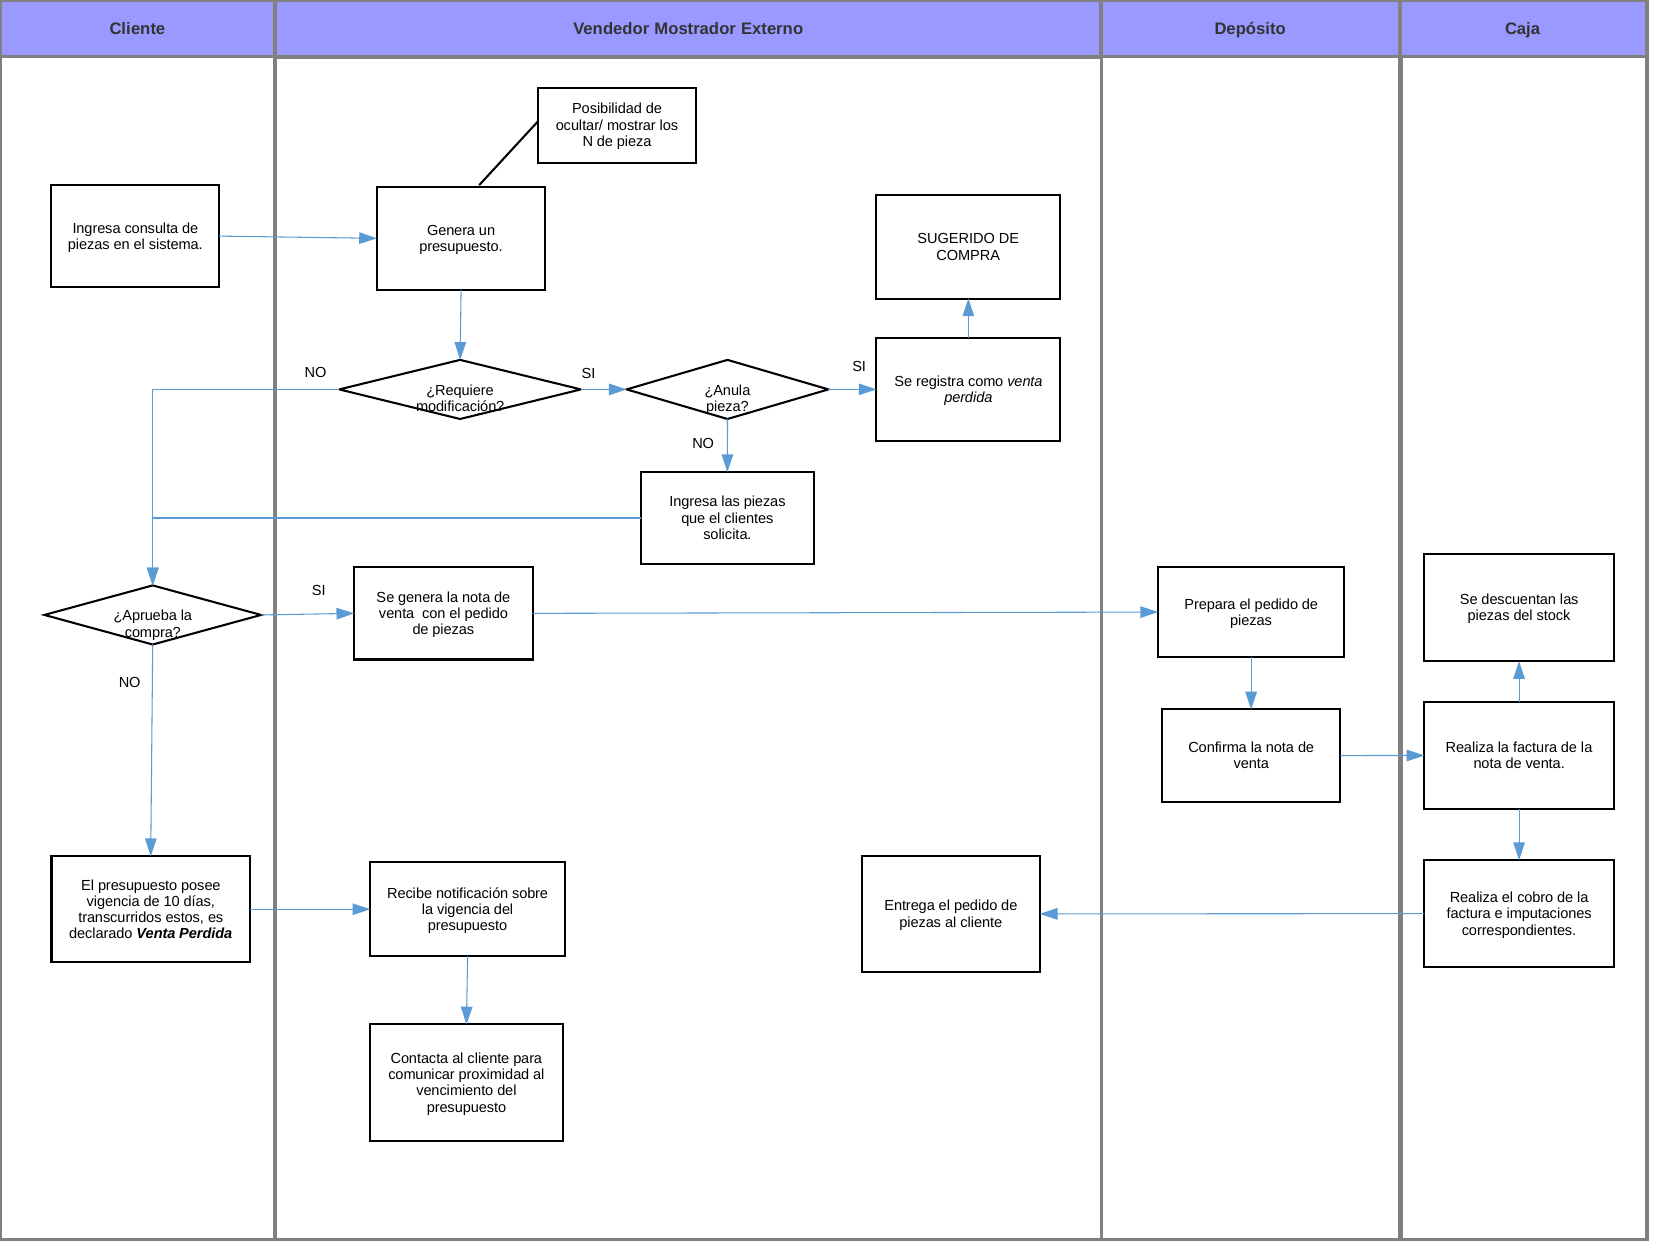

Cliente
Vendedor Mostrador Externo
Caja
Depósito
Posibilidad de ocultar/ mostrar los N de pieza
Ingresa consulta de piezas en el sistema.
Genera un presupuesto.
SUGERIDO DE COMPRA
Se registra como venta perdida
SI
NO
SI
¿Requiere modificación?
¿Anula pieza?
NO
Ingresa las piezas que el clientes solicita.
Se descuentan las piezas del stock
Se genera la nota de venta con el pedido de piezas
Prepara el pedido de piezas
SI
¿Aprueba la compra?
NO
Realiza la factura de la nota de venta.
Confirma la nota de venta
Entrega el pedido de piezas al cliente
El presupuesto posee vigencia de 10 días, transcurridos estos, es declarado Venta Perdida
Realiza el cobro de la factura e imputaciones correspondientes.
Recibe notificación sobre la vigencia del presupuesto
Contacta al cliente para comunicar proximidad al vencimiento del presupuesto